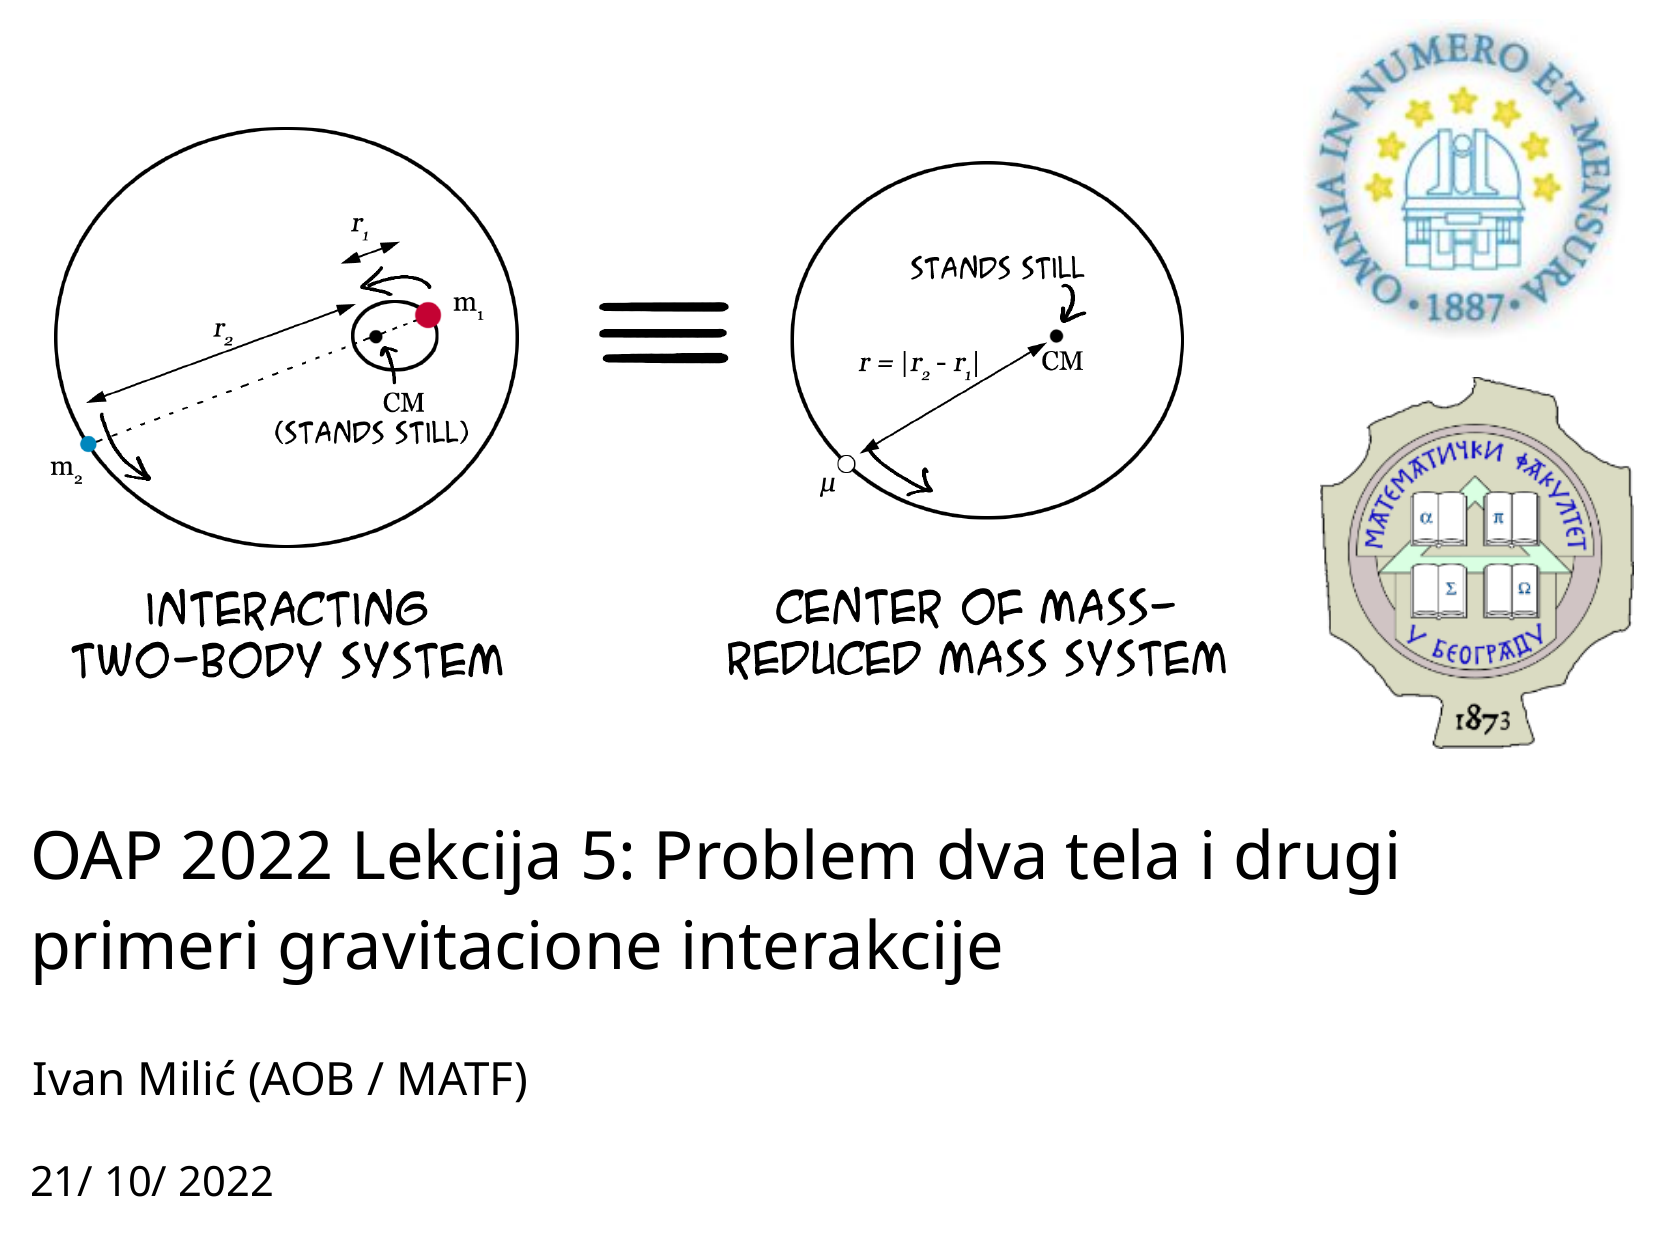

OAP 2022 Lekcija 5: Problem dva tela i drugi primeri gravitacione interakcije
Ivan Milić (AOB / MATF)
# 21/ 10/ 2022